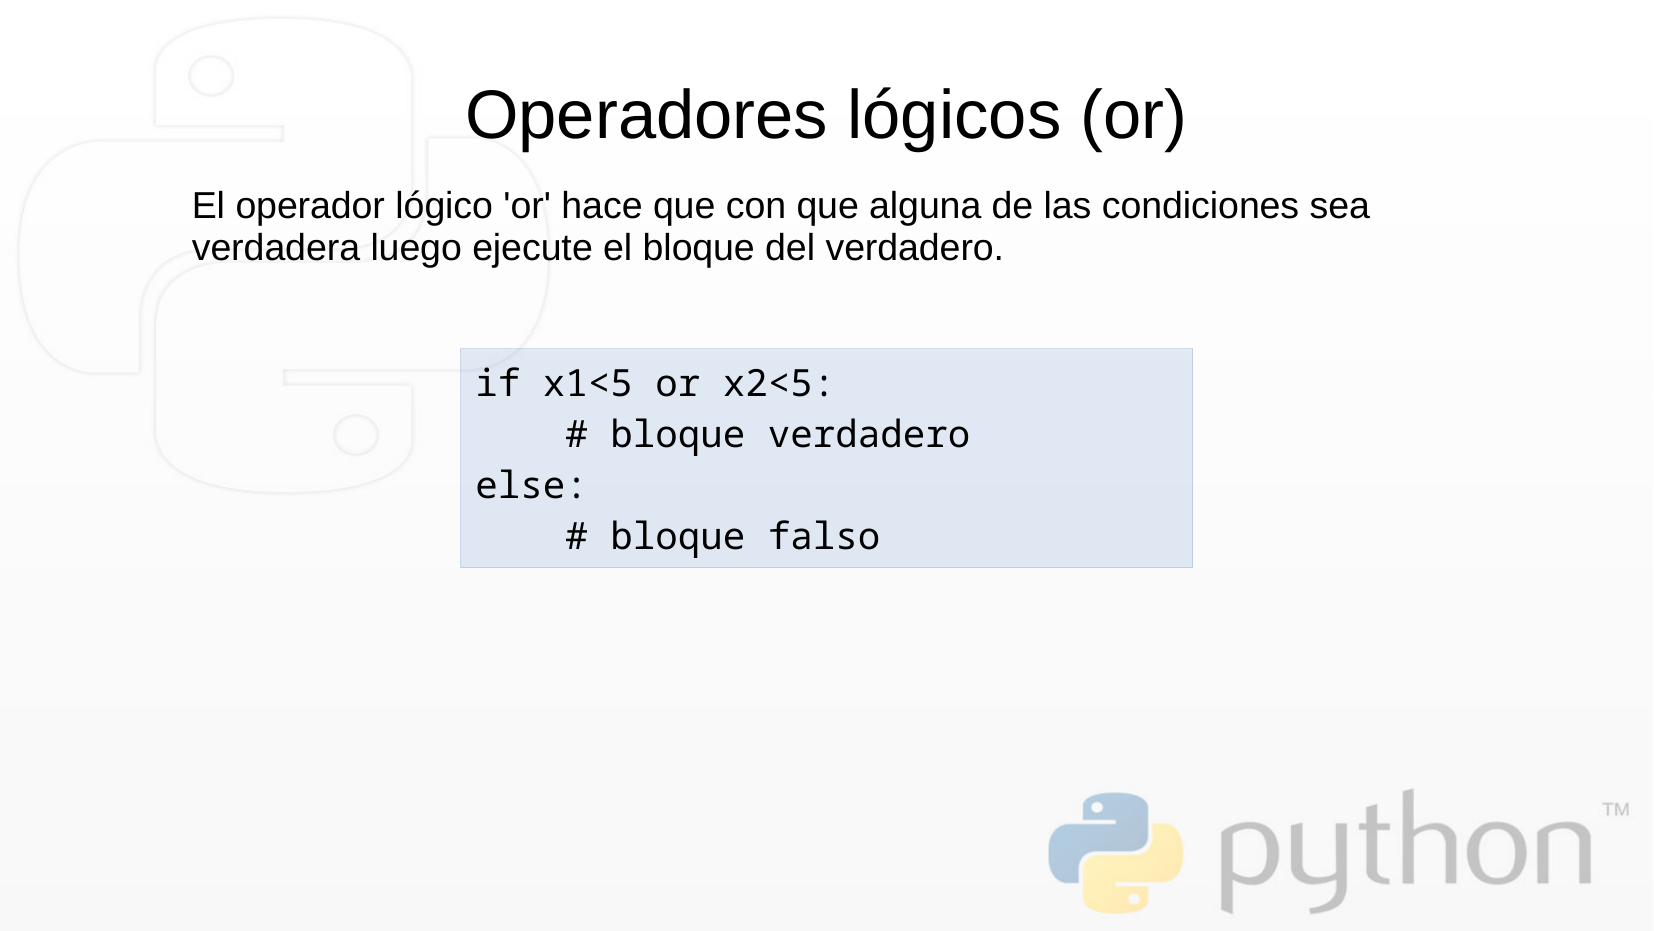

# Operadores lógicos (or)
El operador lógico 'or' hace que con que alguna de las condiciones sea verdadera luego ejecute el bloque del verdadero.
if x1<5 or x2<5:
 # bloque verdadero
else:
 # bloque falso